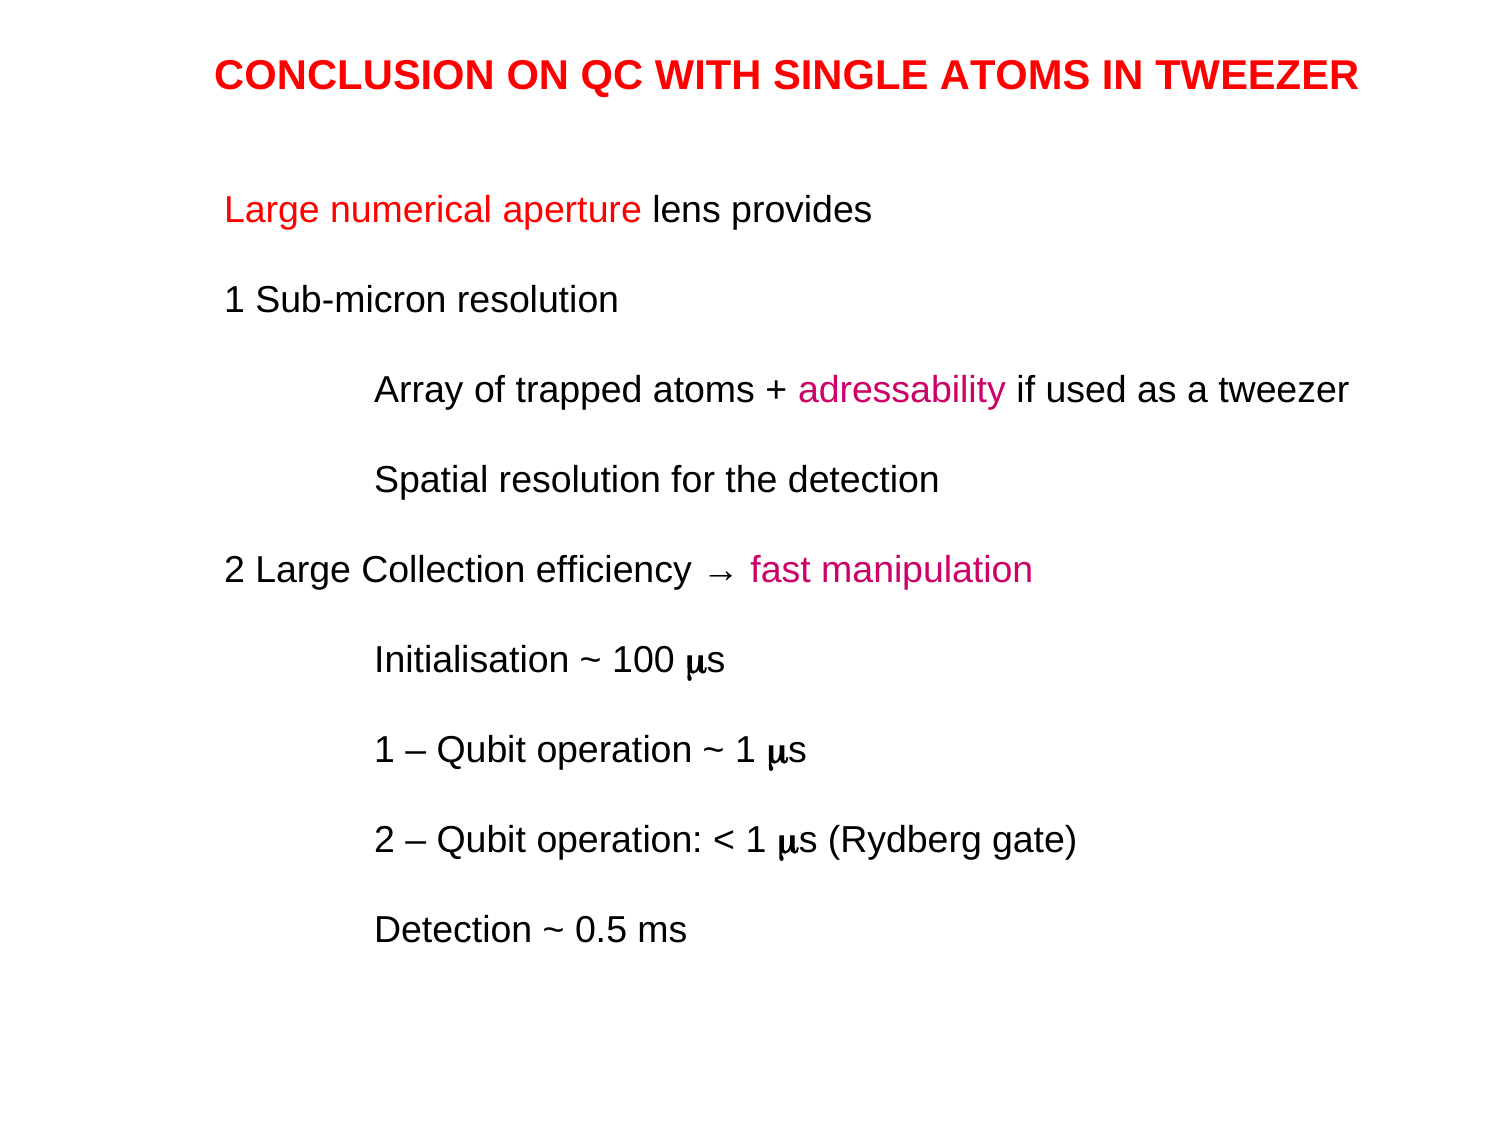

CONCLUSION ON QC WITH SINGLE ATOMS IN TWEEZER
Large numerical aperture lens provides
1 Sub-micron resolution
	Array of trapped atoms + adressability if used as a tweezer
	Spatial resolution for the detection
2 Large Collection efficiency → fast manipulation
	Initialisation ~ 100 s
	1 – Qubit operation ~ 1 s
	2 – Qubit operation: < 1 s (Rydberg gate)
	Detection ~ 0.5 ms